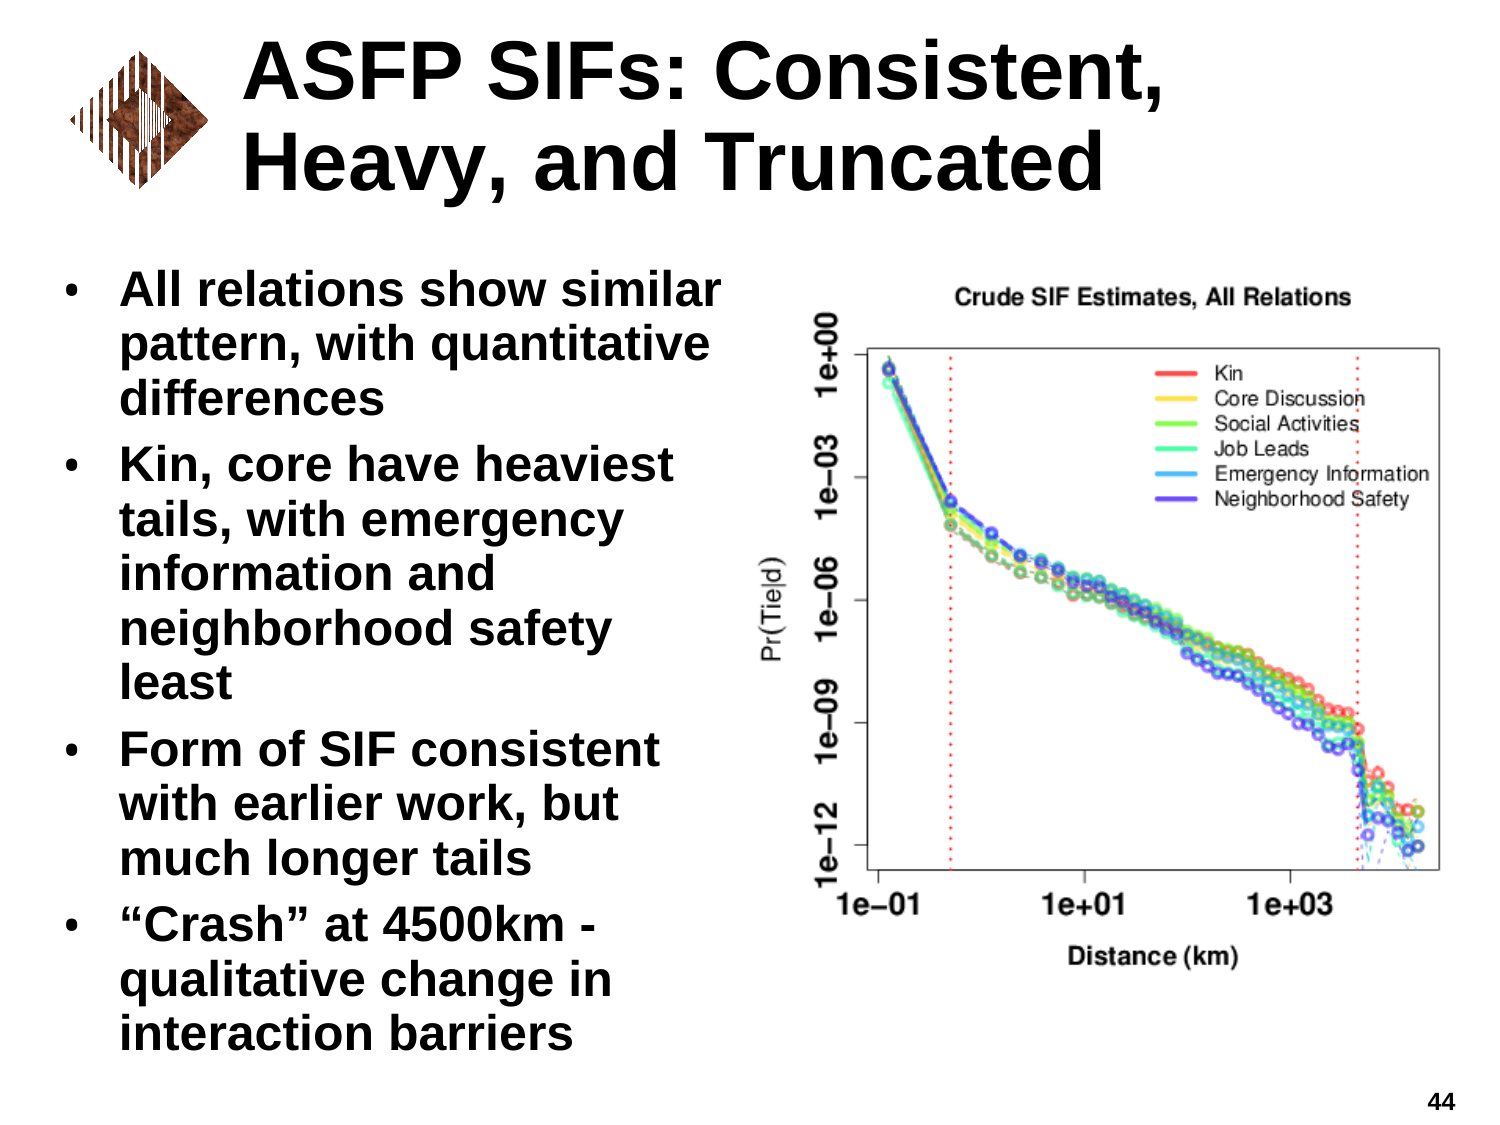

# ASFP SIFs: Consistent, Heavy, and Truncated
All relations show similar pattern, with quantitative differences
Kin, core have heaviest tails, with emergency information and neighborhood safety least
Form of SIF consistent with earlier work, but much longer tails
“Crash” at 4500km - qualitative change in interaction barriers